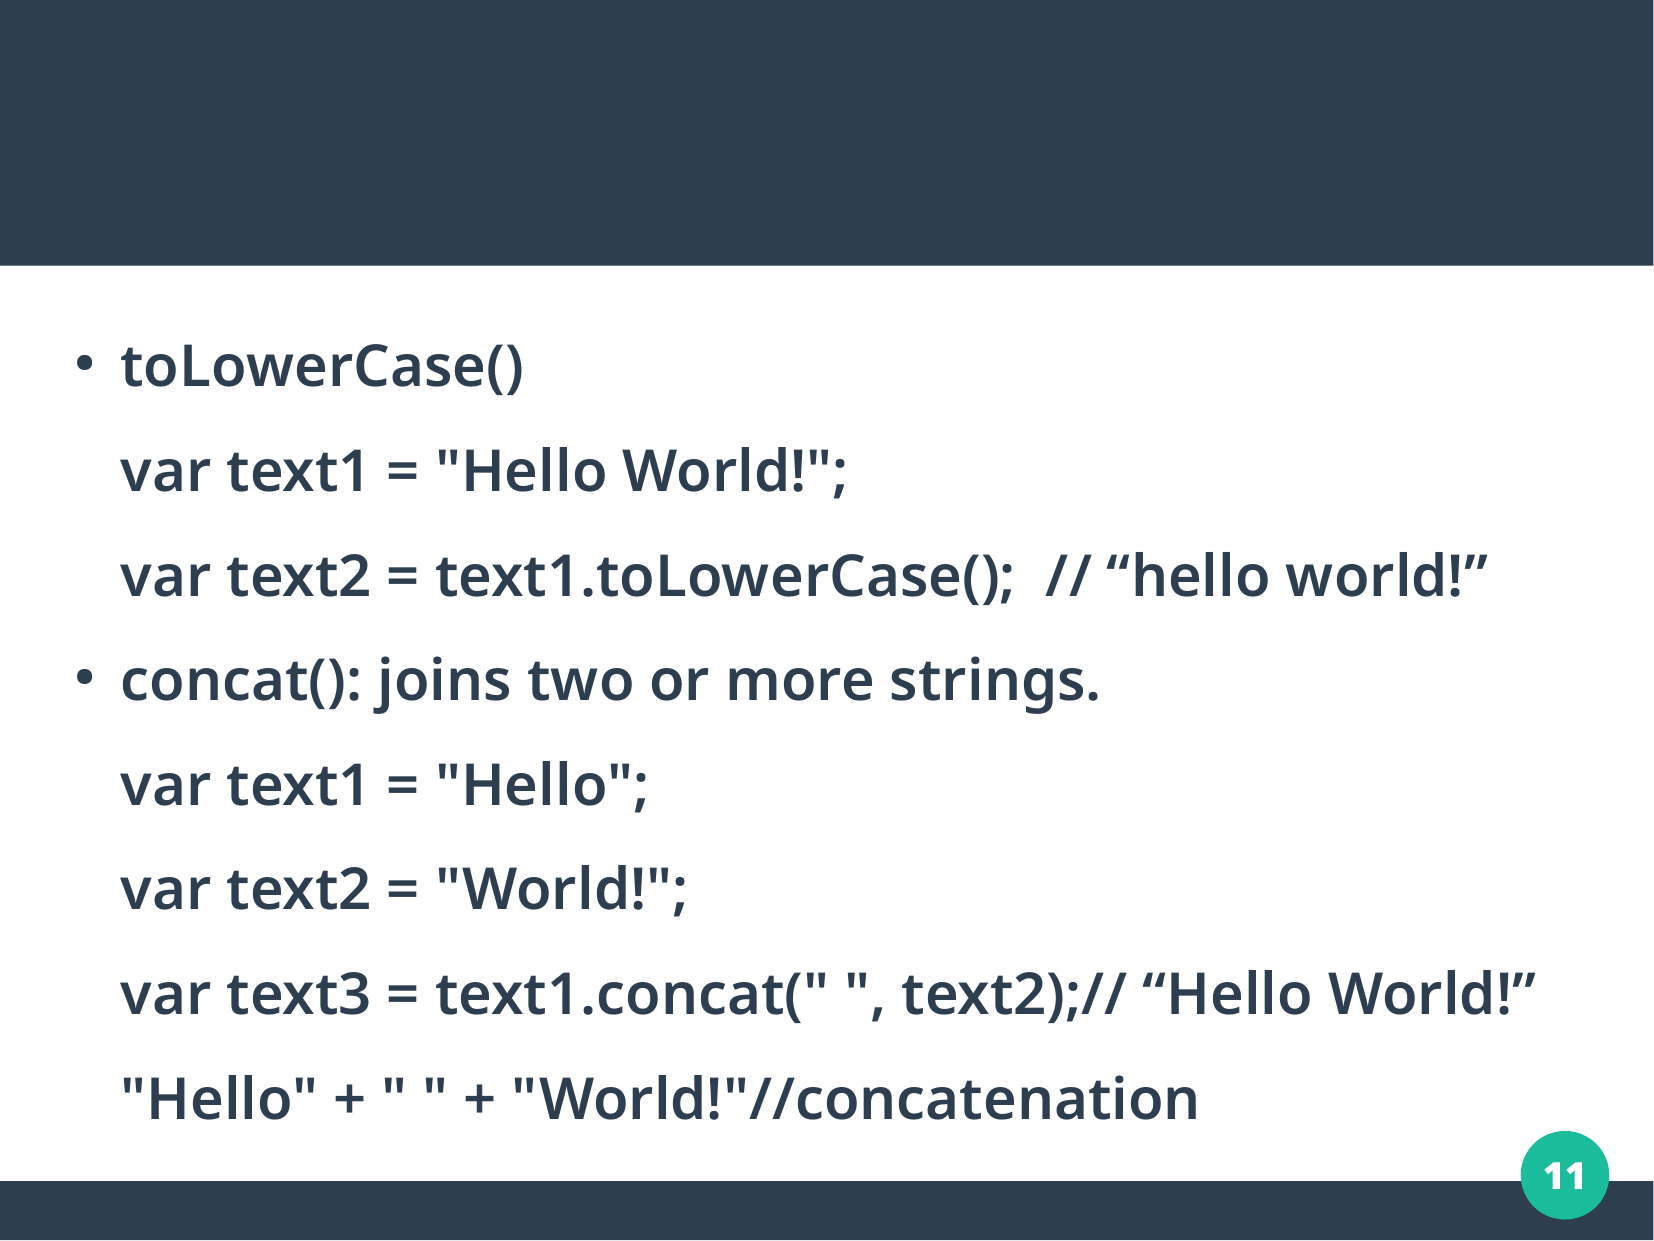

#
toLowerCase()
var text1 = "Hello World!";
var text2 = text1.toLowerCase(); // “hello world!”
concat(): joins two or more strings.
var text1 = "Hello";
var text2 = "World!";
var text3 = text1.concat(" ", text2);// “Hello World!”
"Hello" + " " + "World!"//concatenation
11